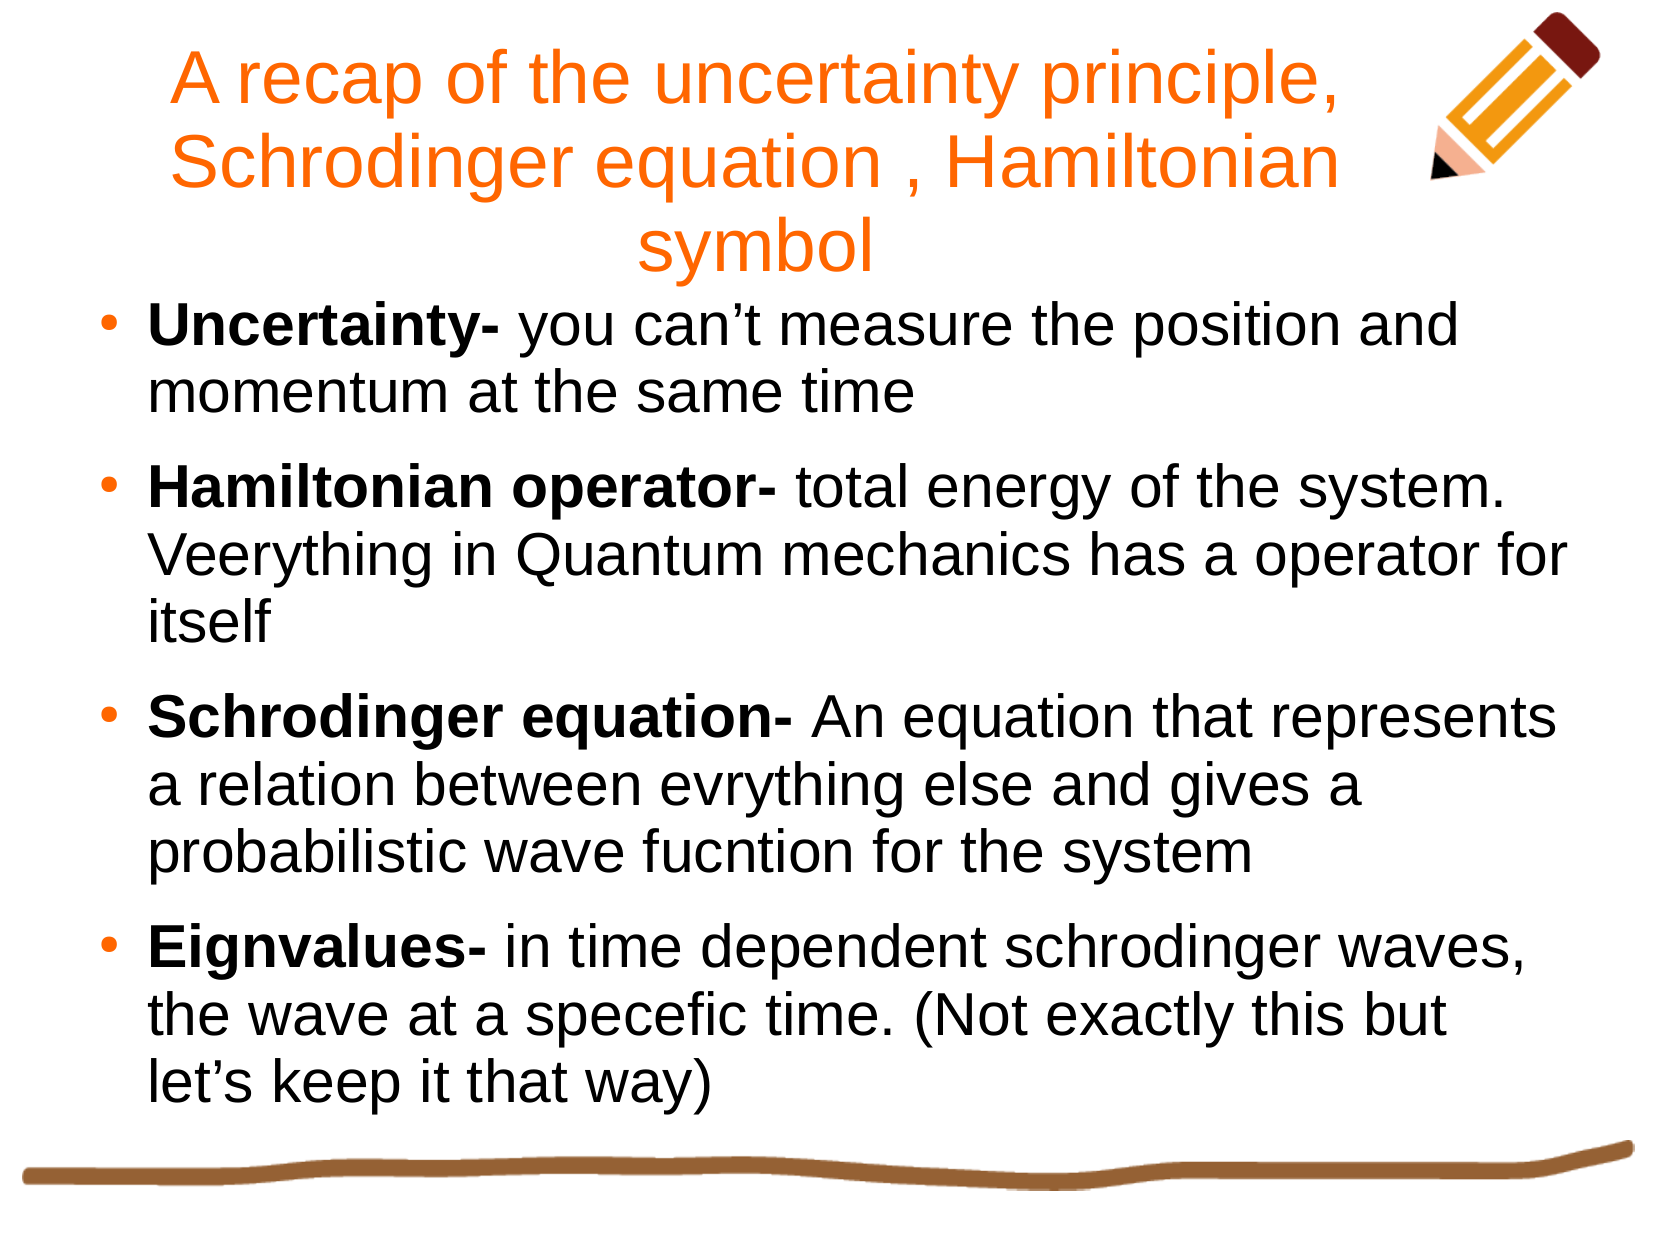

# A recap of the uncertainty principle, Schrodinger equation , Hamiltonian symbol
Uncertainty- you can’t measure the position and momentum at the same time
Hamiltonian operator- total energy of the system. Veerything in Quantum mechanics has a operator for itself
Schrodinger equation- An equation that represents a relation between evrything else and gives a probabilistic wave fucntion for the system
Eignvalues- in time dependent schrodinger waves, the wave at a specefic time. (Not exactly this but let’s keep it that way)